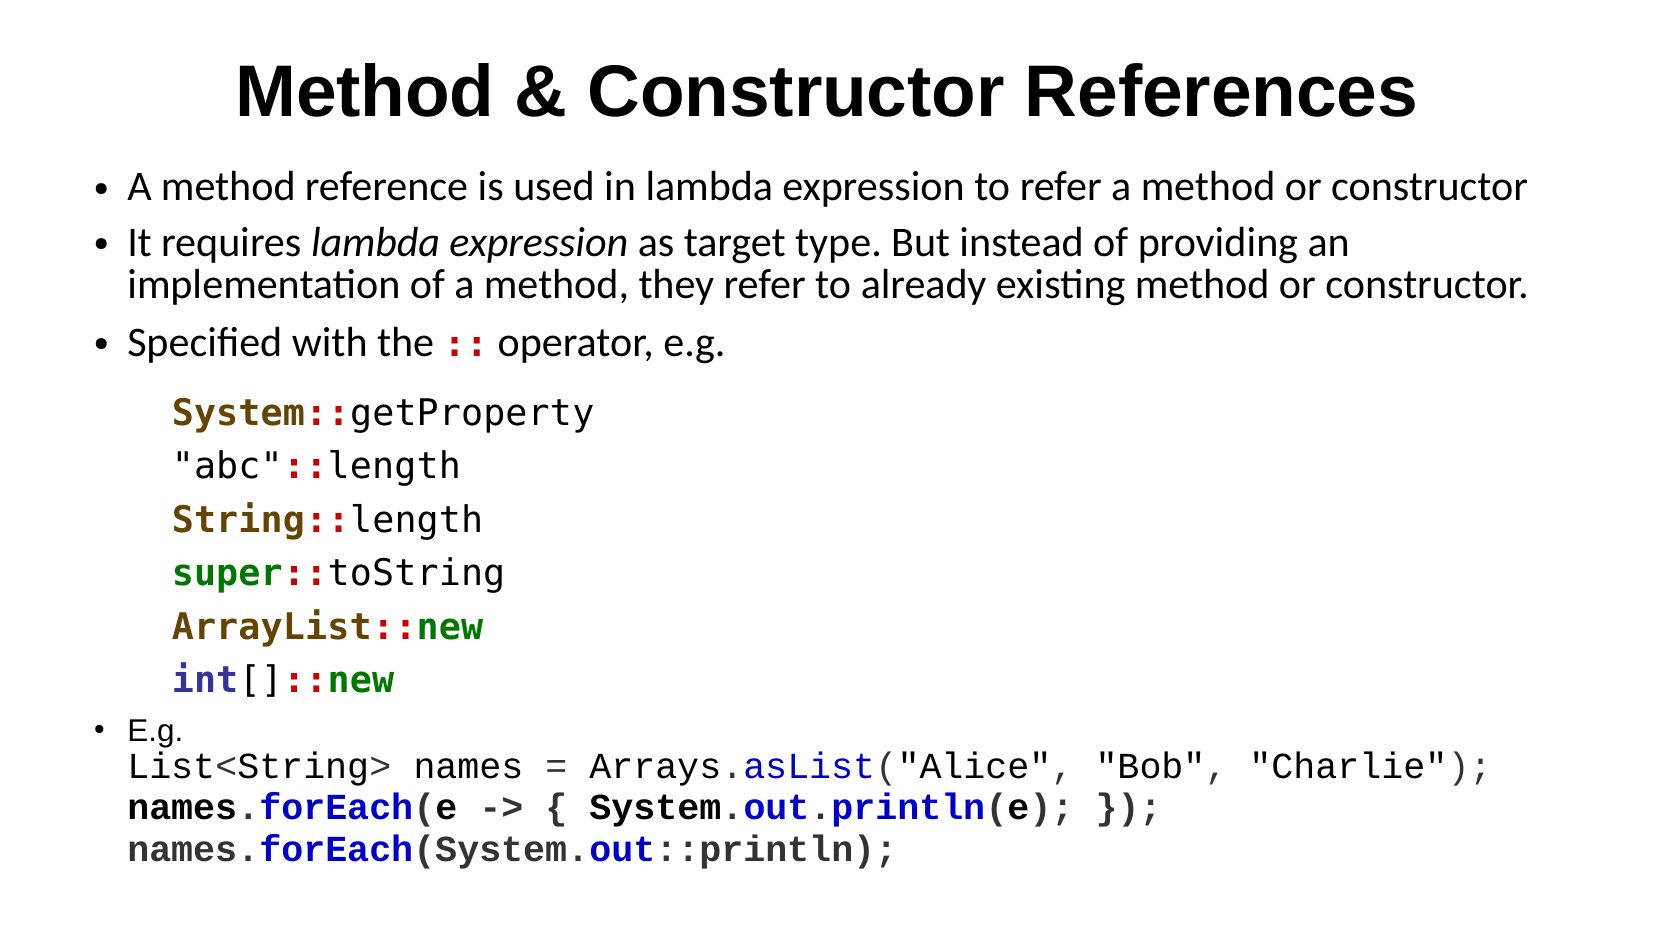

# Method & Constructor References
A method reference is used in lambda expression to refer a method or constructor
It requires lambda expression as target type. But instead of providing an implementation of a method, they refer to already existing method or constructor.
Specified with the :: operator, e.g.
System::getProperty
"abc"::length
String::length
super::toString
ArrayList::new
int[]::new
E.g.
List<String> names = Arrays.asList("Alice", "Bob", "Charlie");
names.forEach(e -> { System.out.println(e); });
names.forEach(System.out::println);